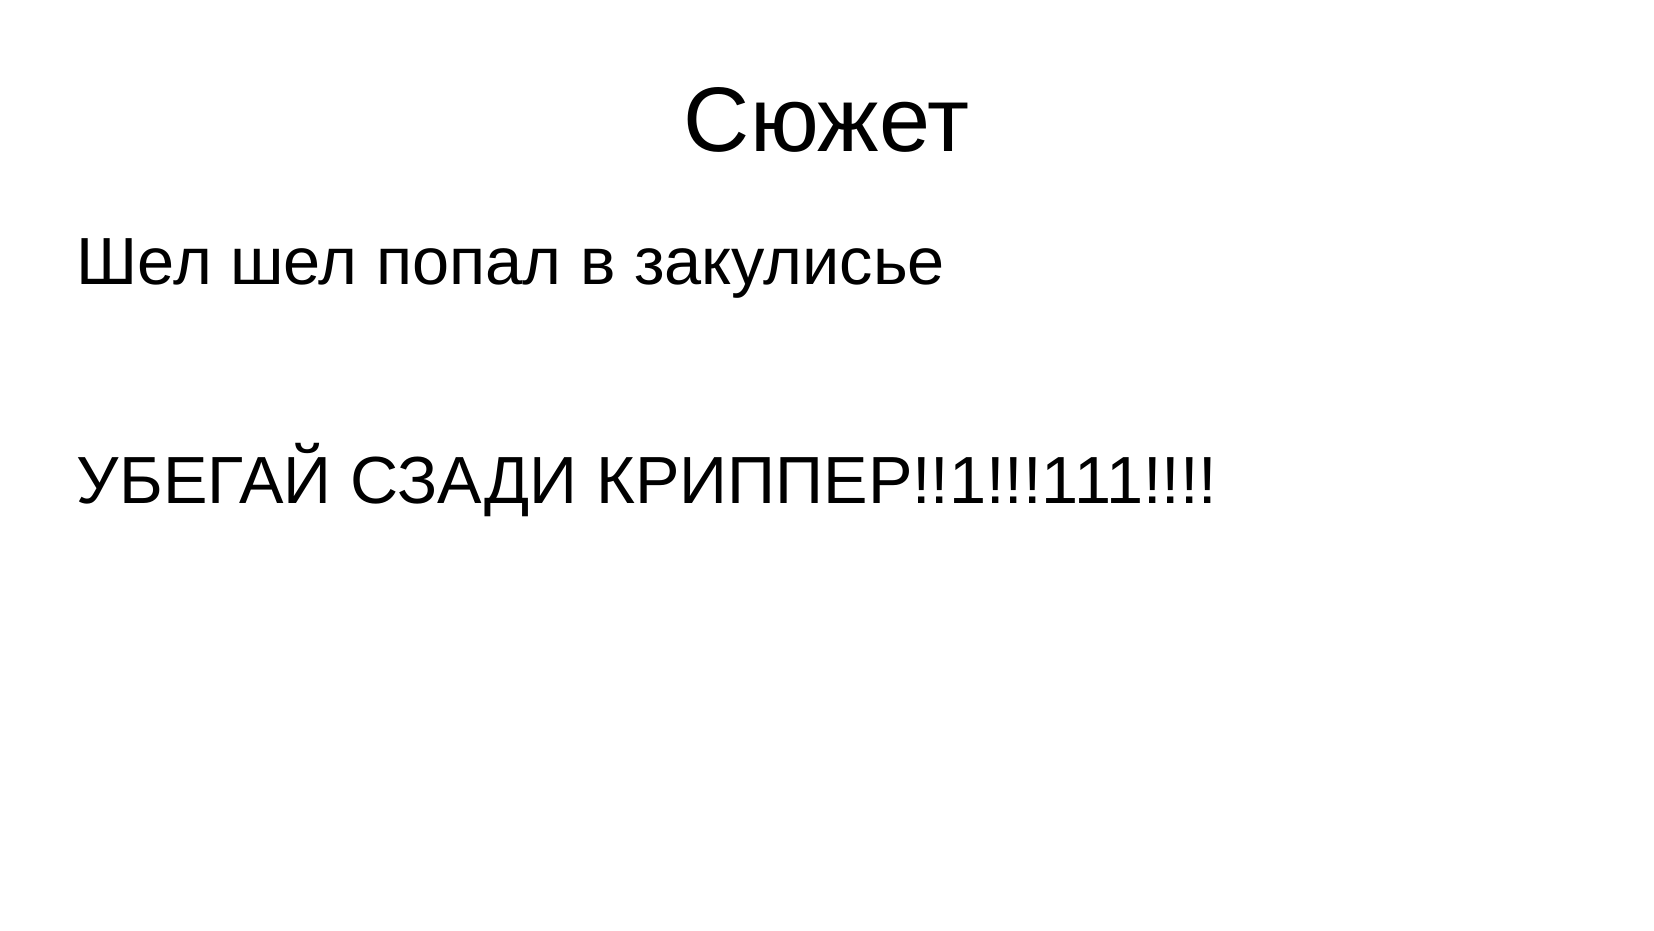

# Сюжет
Шел шел попал в закулисье
УБЕГАЙ СЗАДИ КРИППЕР!!1!!!111!!!!